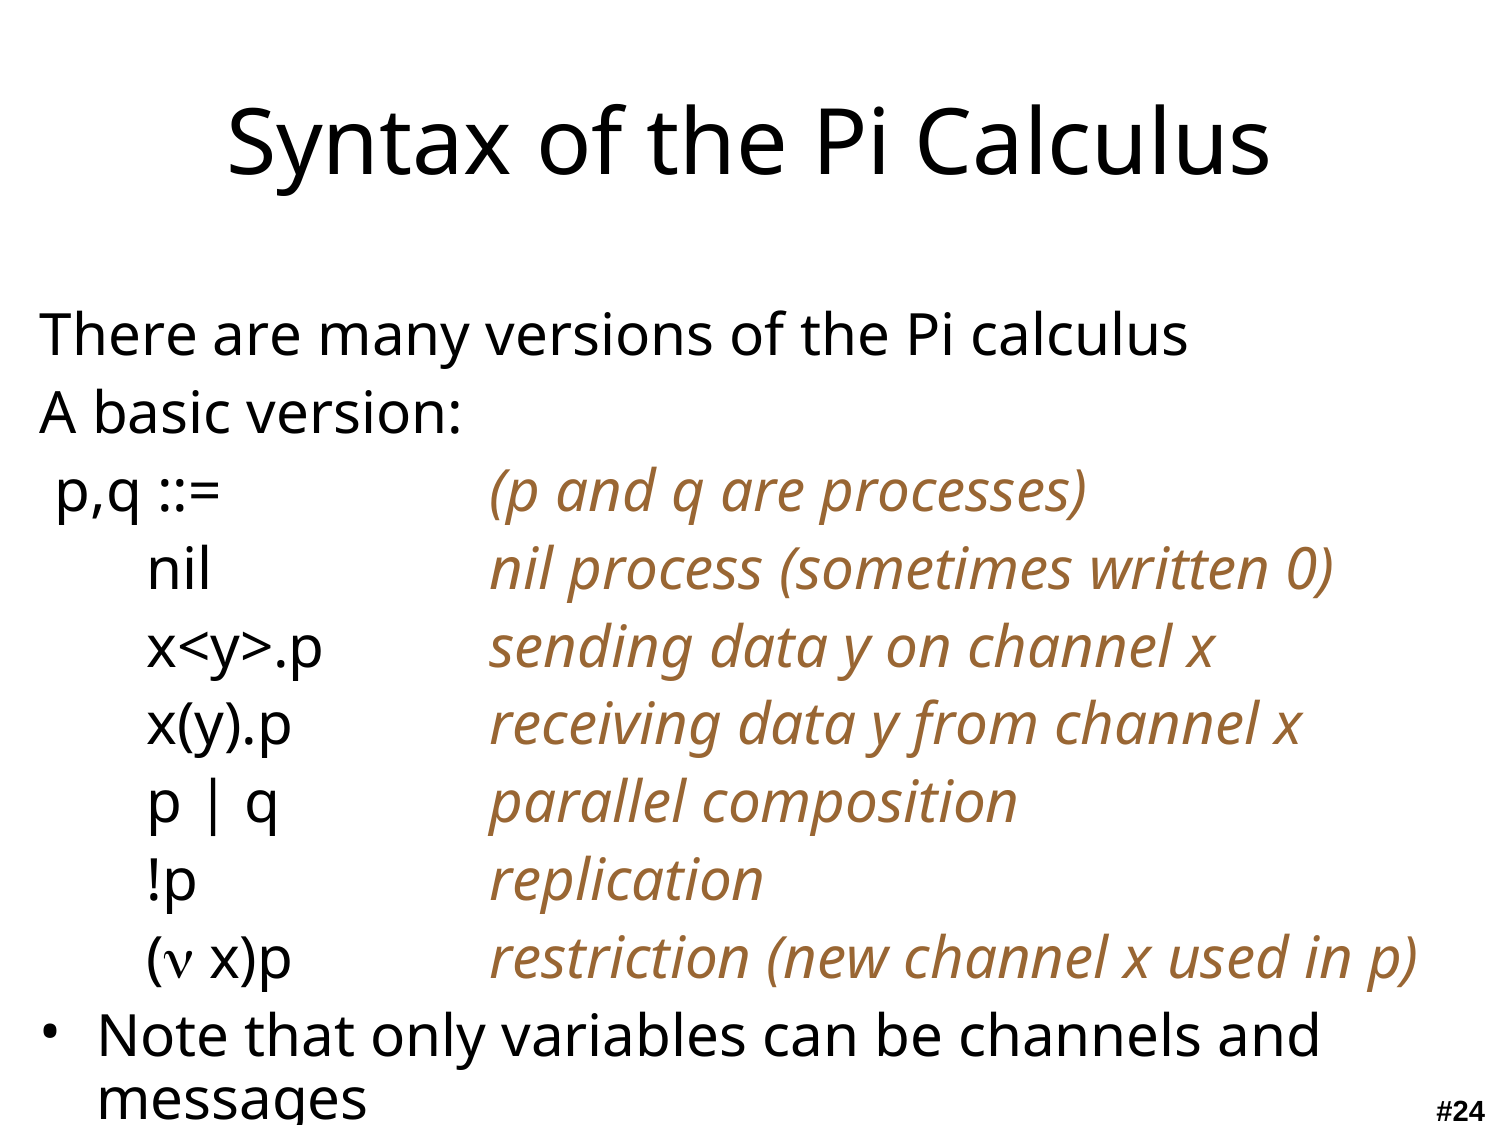

# Syntax of the Pi Calculus
There are many versions of the Pi calculus
A basic version:
 p,q ::=		(p and q are processes)
 nil		nil process (sometimes written 0)
 x<y>.p		sending data y on channel x
 x(y).p		receiving data y from channel x
 p | q		parallel composition
 !p		replication
 ( x)p		restriction (new channel x used in p)
Note that only variables can be channels and messages
24